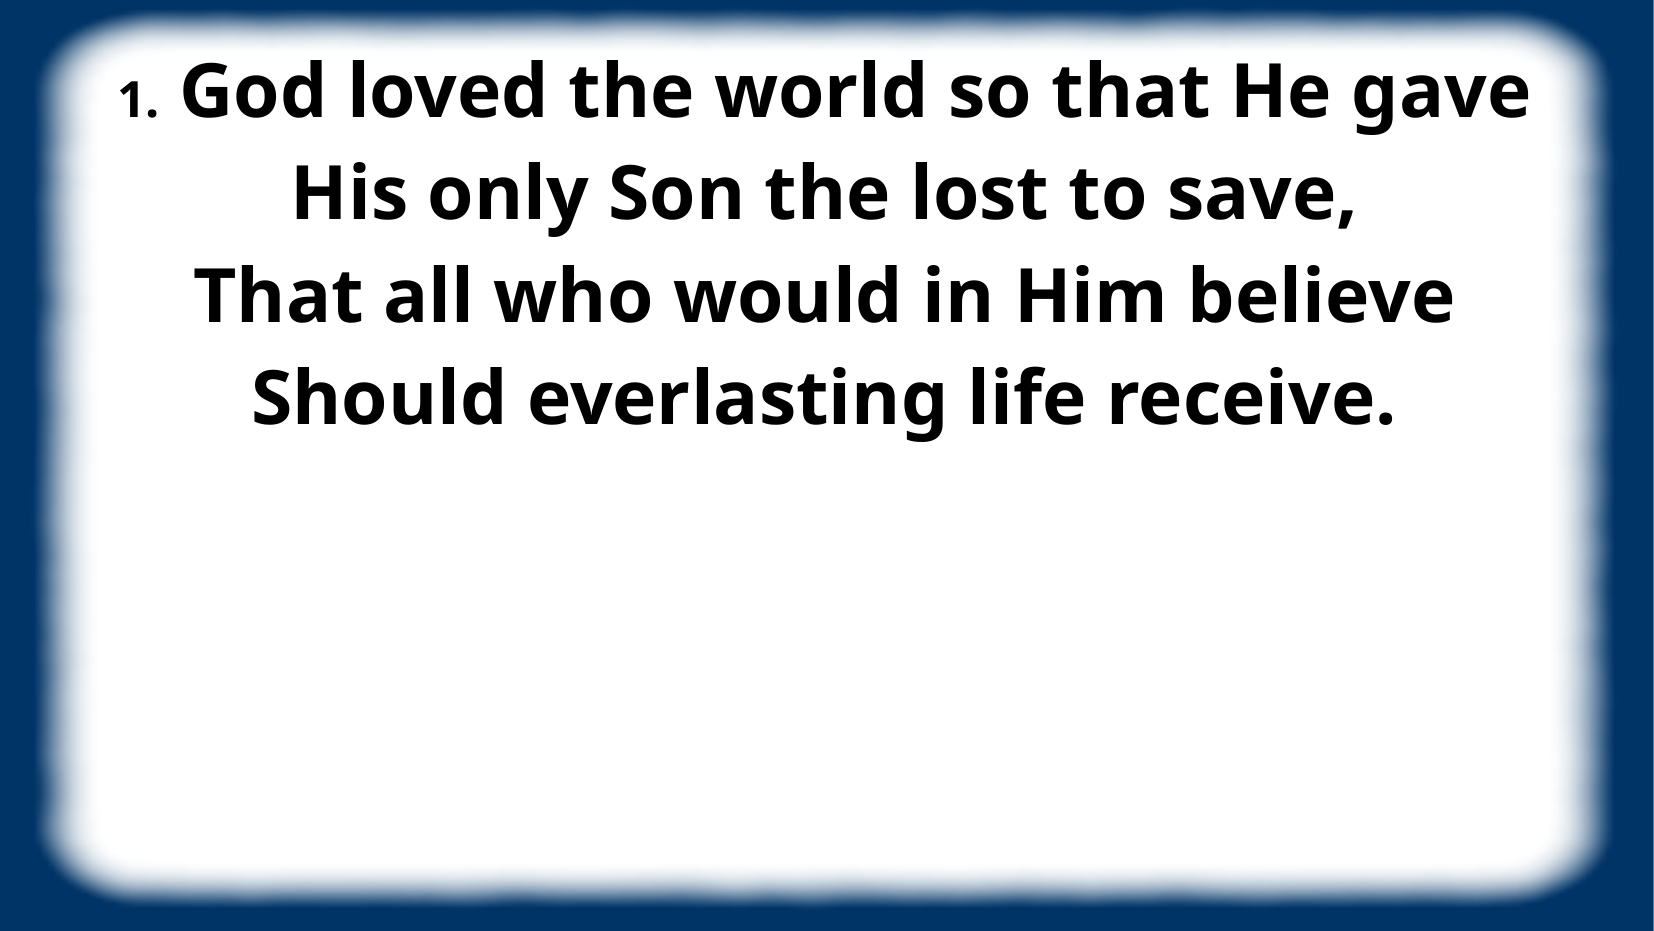

1. God loved the world so that He gave
His only Son the lost to save,
That all who would in Him believe
Should everlasting life receive.